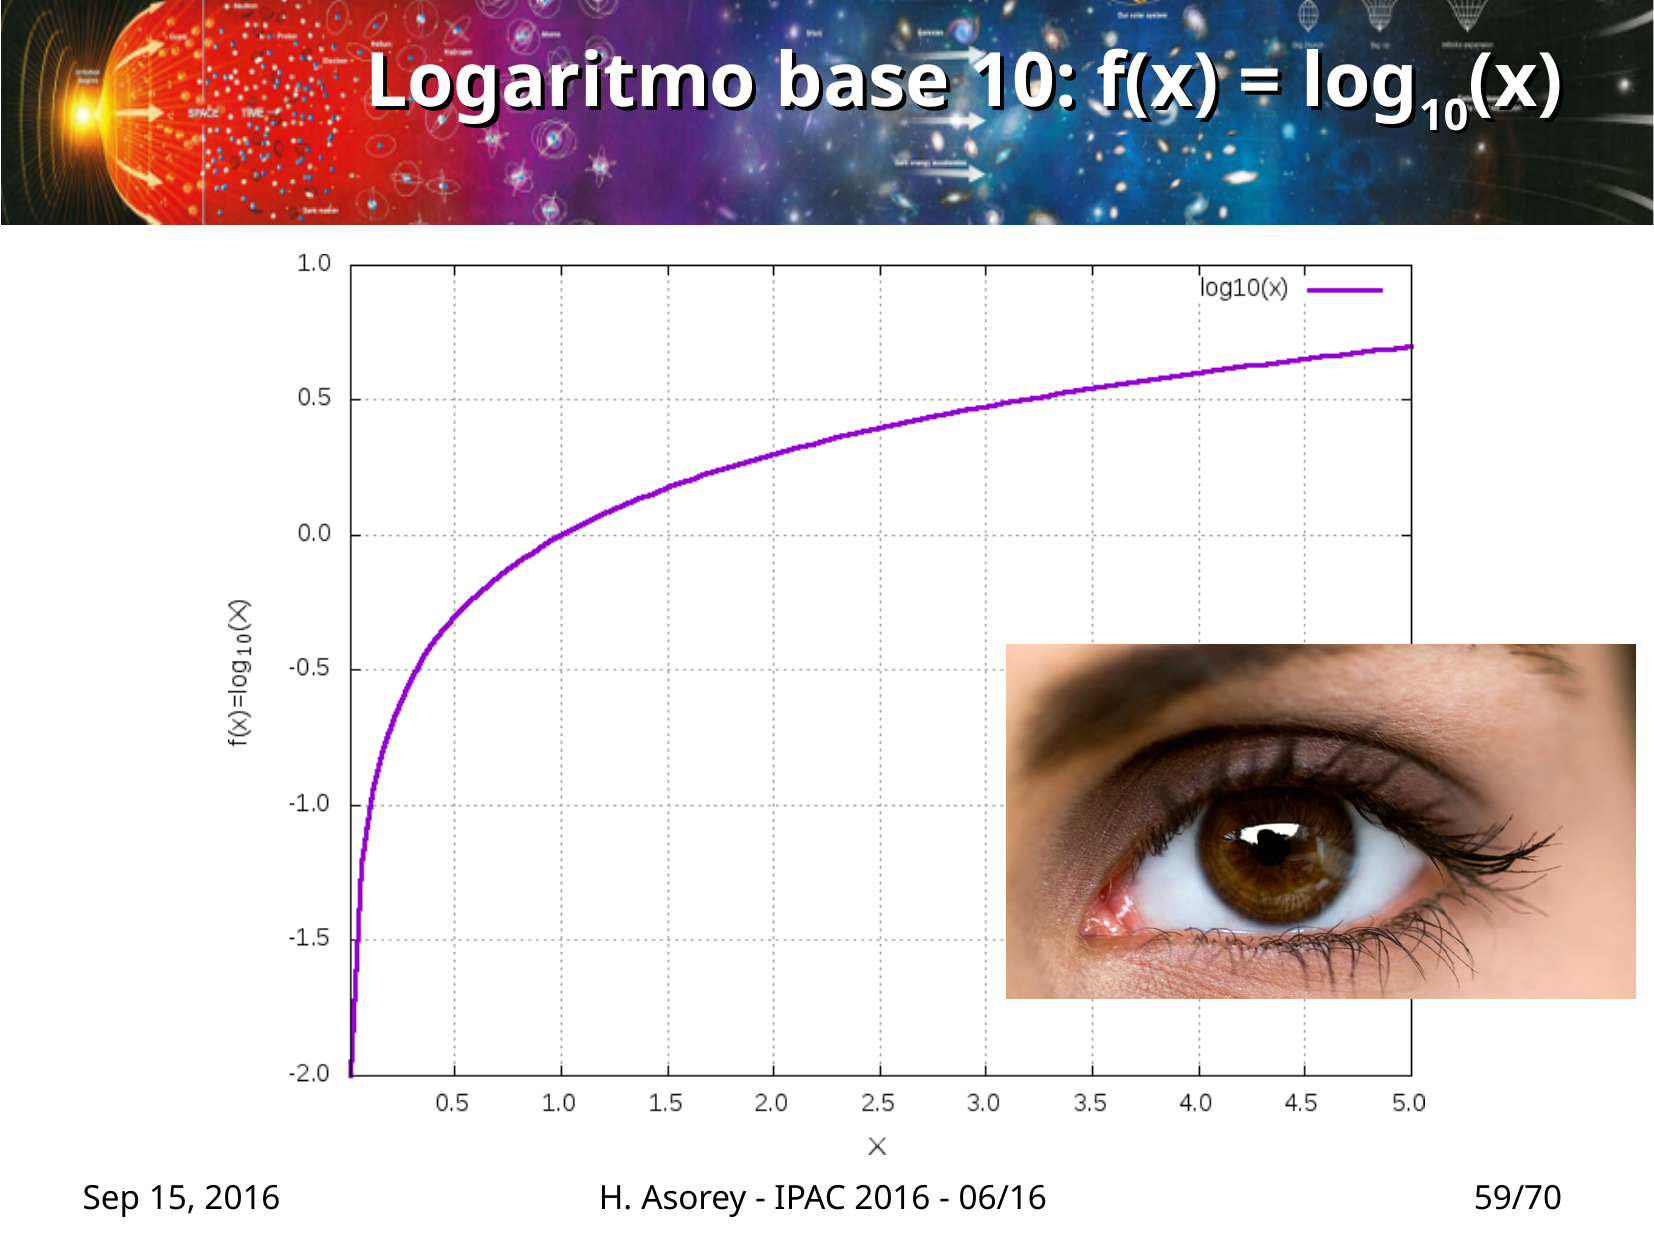

# Logaritmo base 10: f(x) = log10(x)
Sep 15, 2016
H. Asorey - IPAC 2016 - 06/16
59